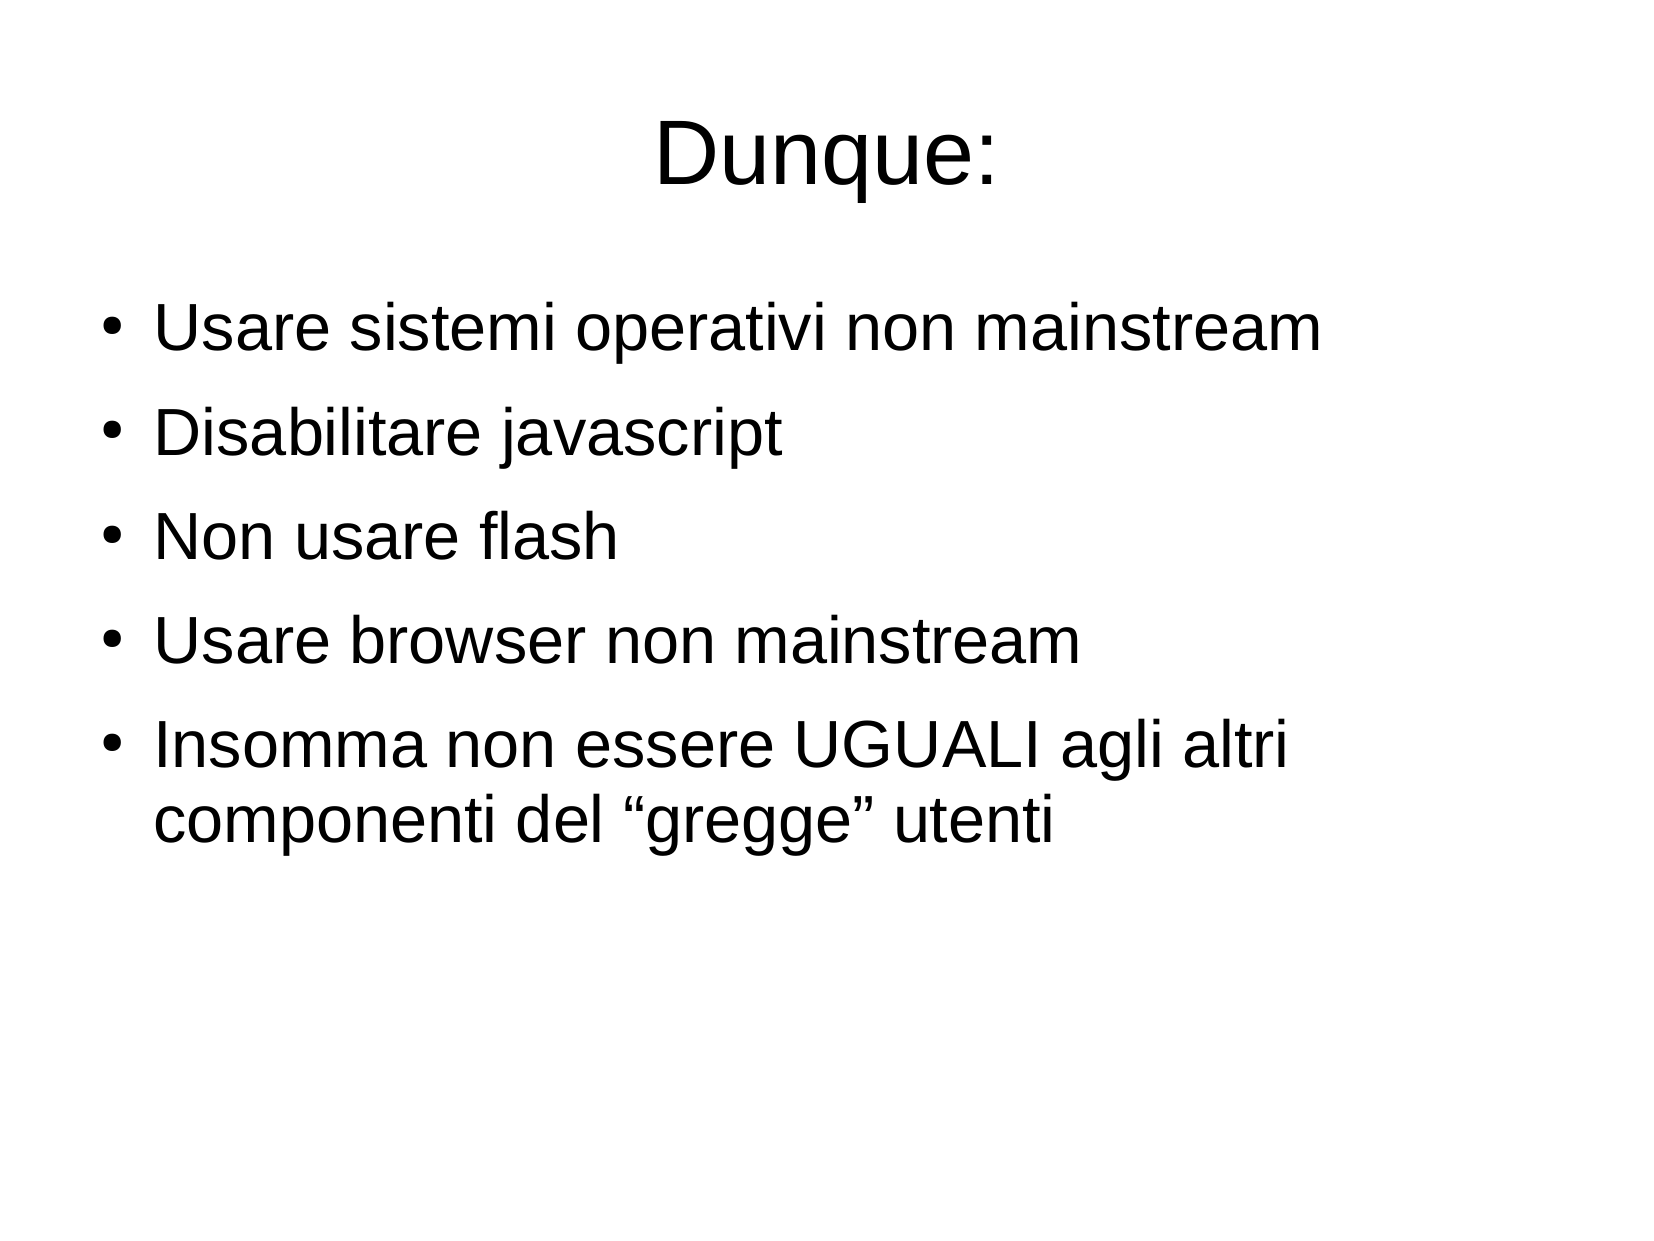

# Dunque:
Usare sistemi operativi non mainstream
Disabilitare javascript
Non usare flash
Usare browser non mainstream
Insomma non essere UGUALI agli altri componenti del “gregge” utenti